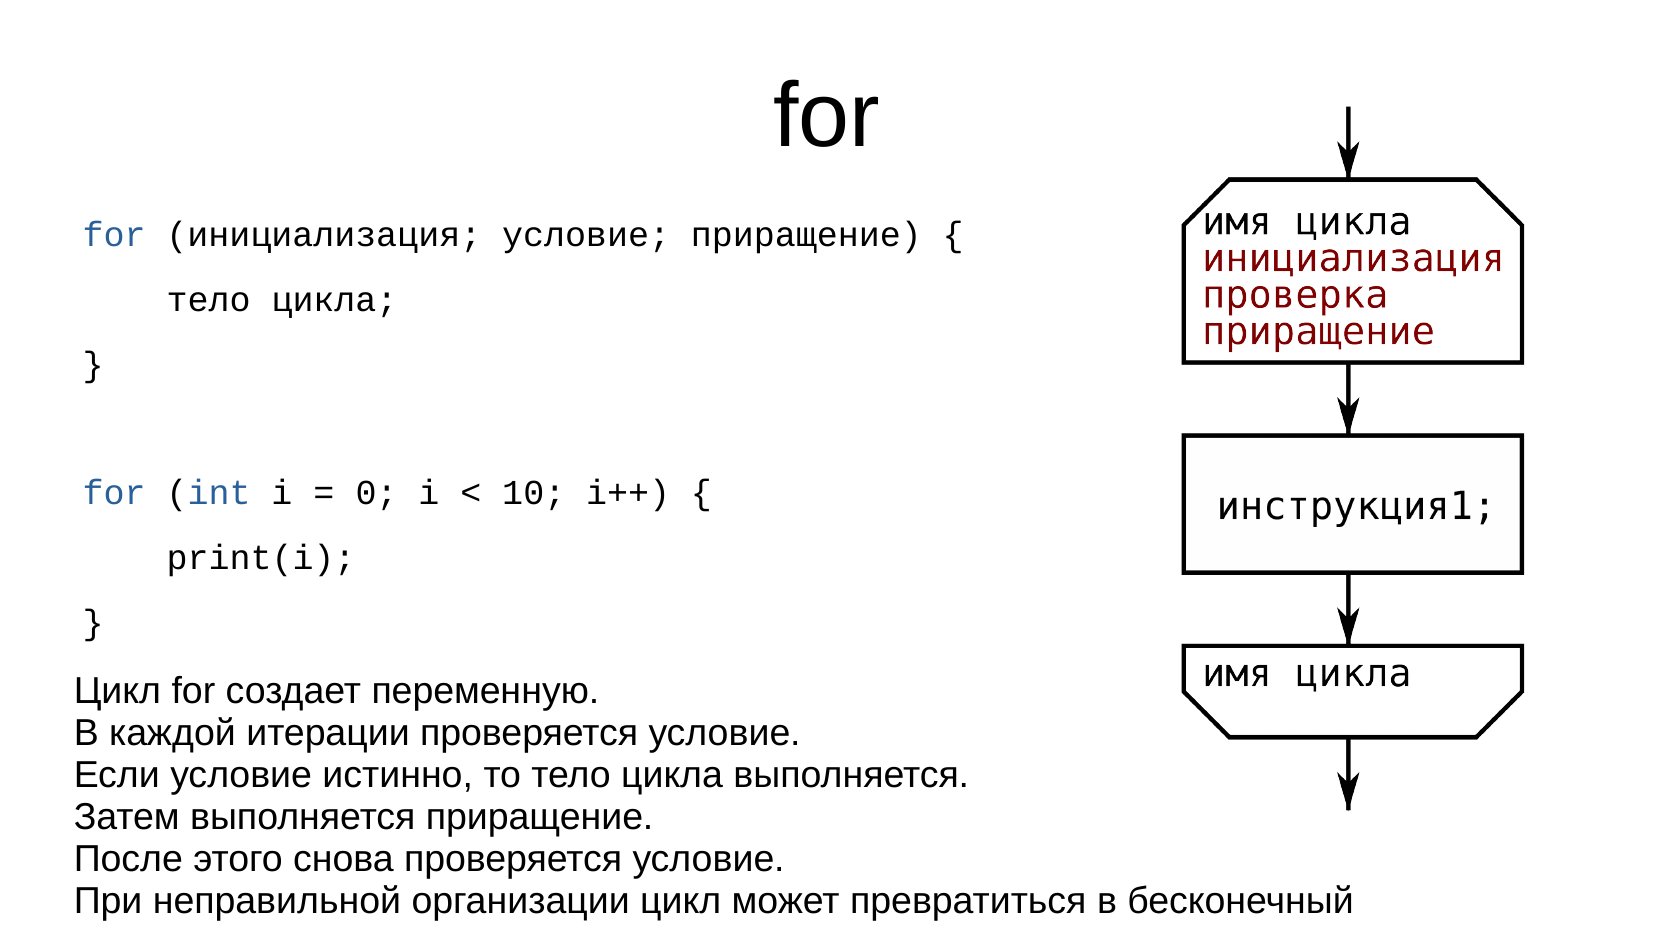

# for
for (инициализация; условие; приращение) {
 тело цикла;
}
for (int i = 0; i < 10; i++) {
 print(i);
}
Цикл for создает переменную.
В каждой итерации проверяется условие.
Если условие истинно, то тело цикла выполняется.
Затем выполняется приращение.
После этого снова проверяется условие.
При неправильной организации цикл может превратиться в бесконечный